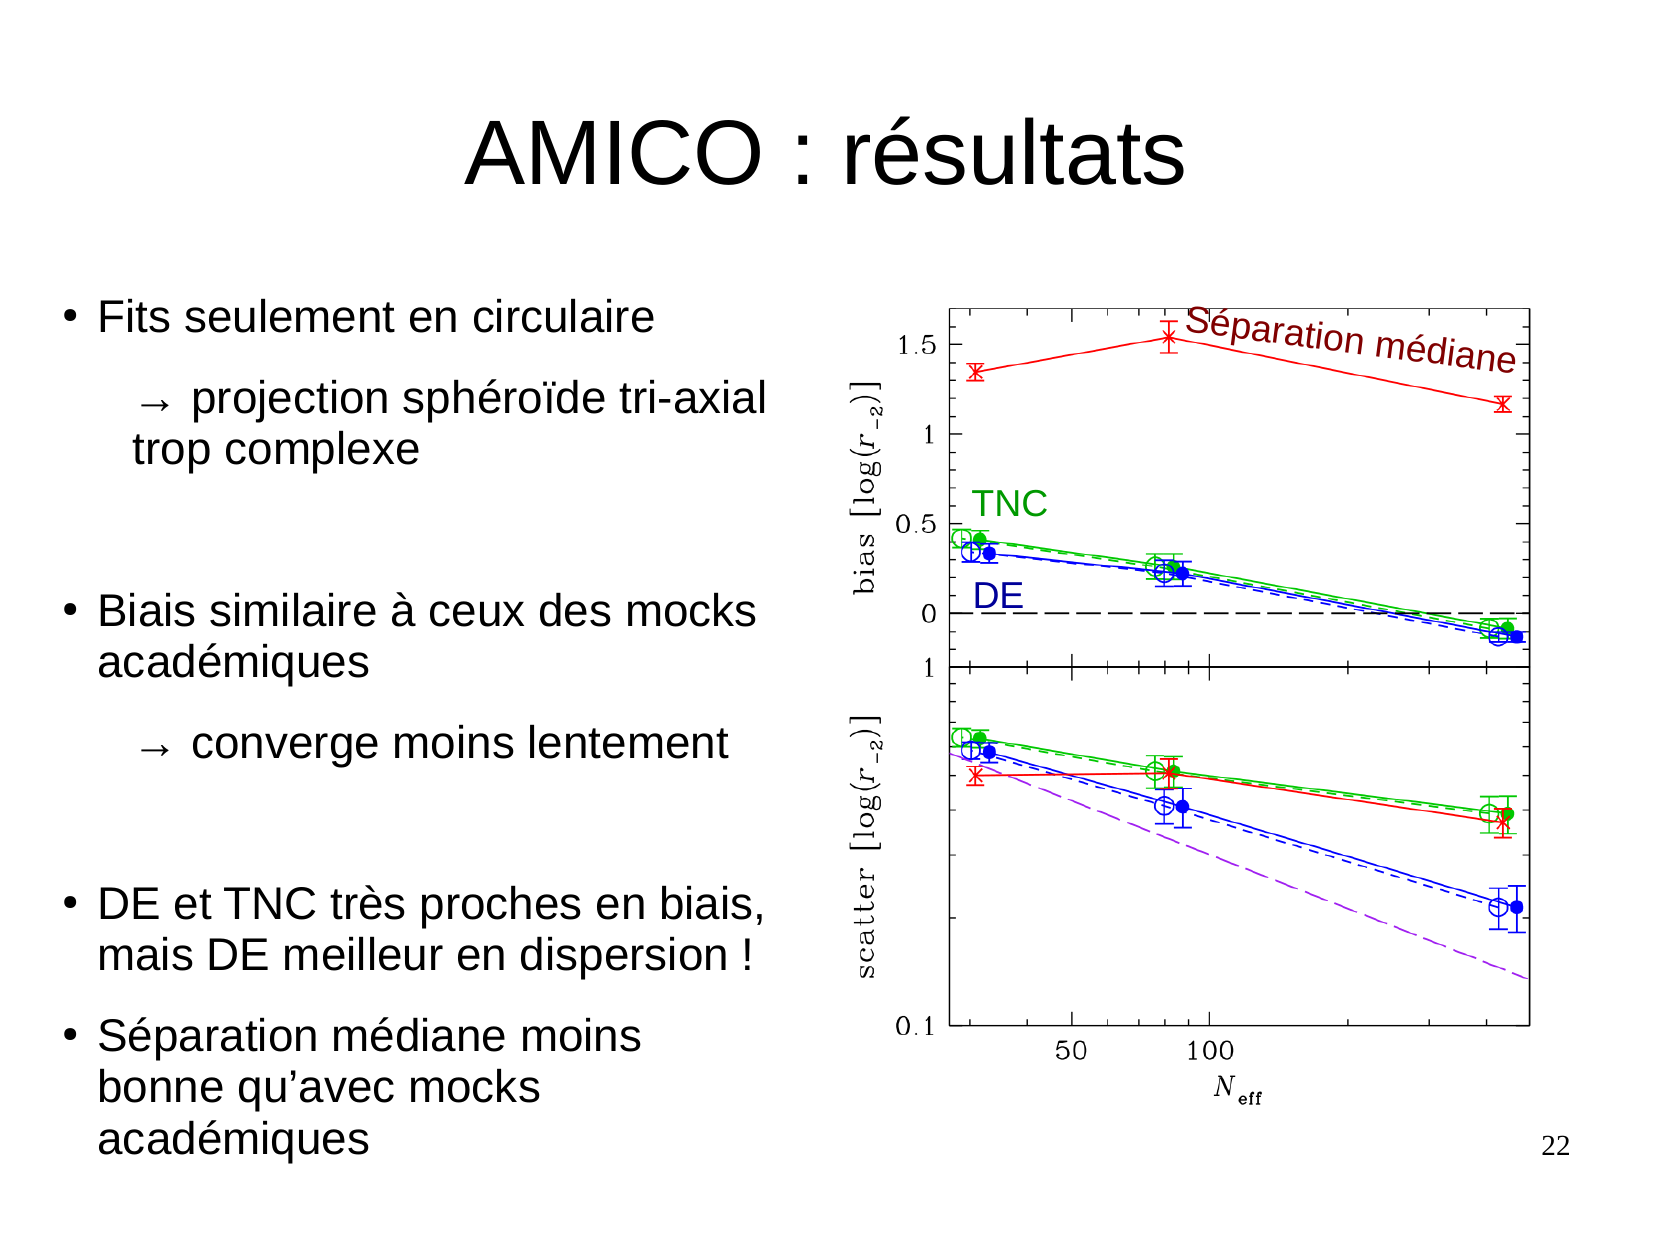

# AMICO : résultats
Fits seulement en circulaire
→ projection sphéroïde tri-axial trop complexe
Biais similaire à ceux des mocks académiques
→ converge moins lentement
DE et TNC très proches en biais, mais DE meilleur en dispersion !
Séparation médiane moins bonne qu’avec mocks académiques
Séparation médiane
TNC
DE
22